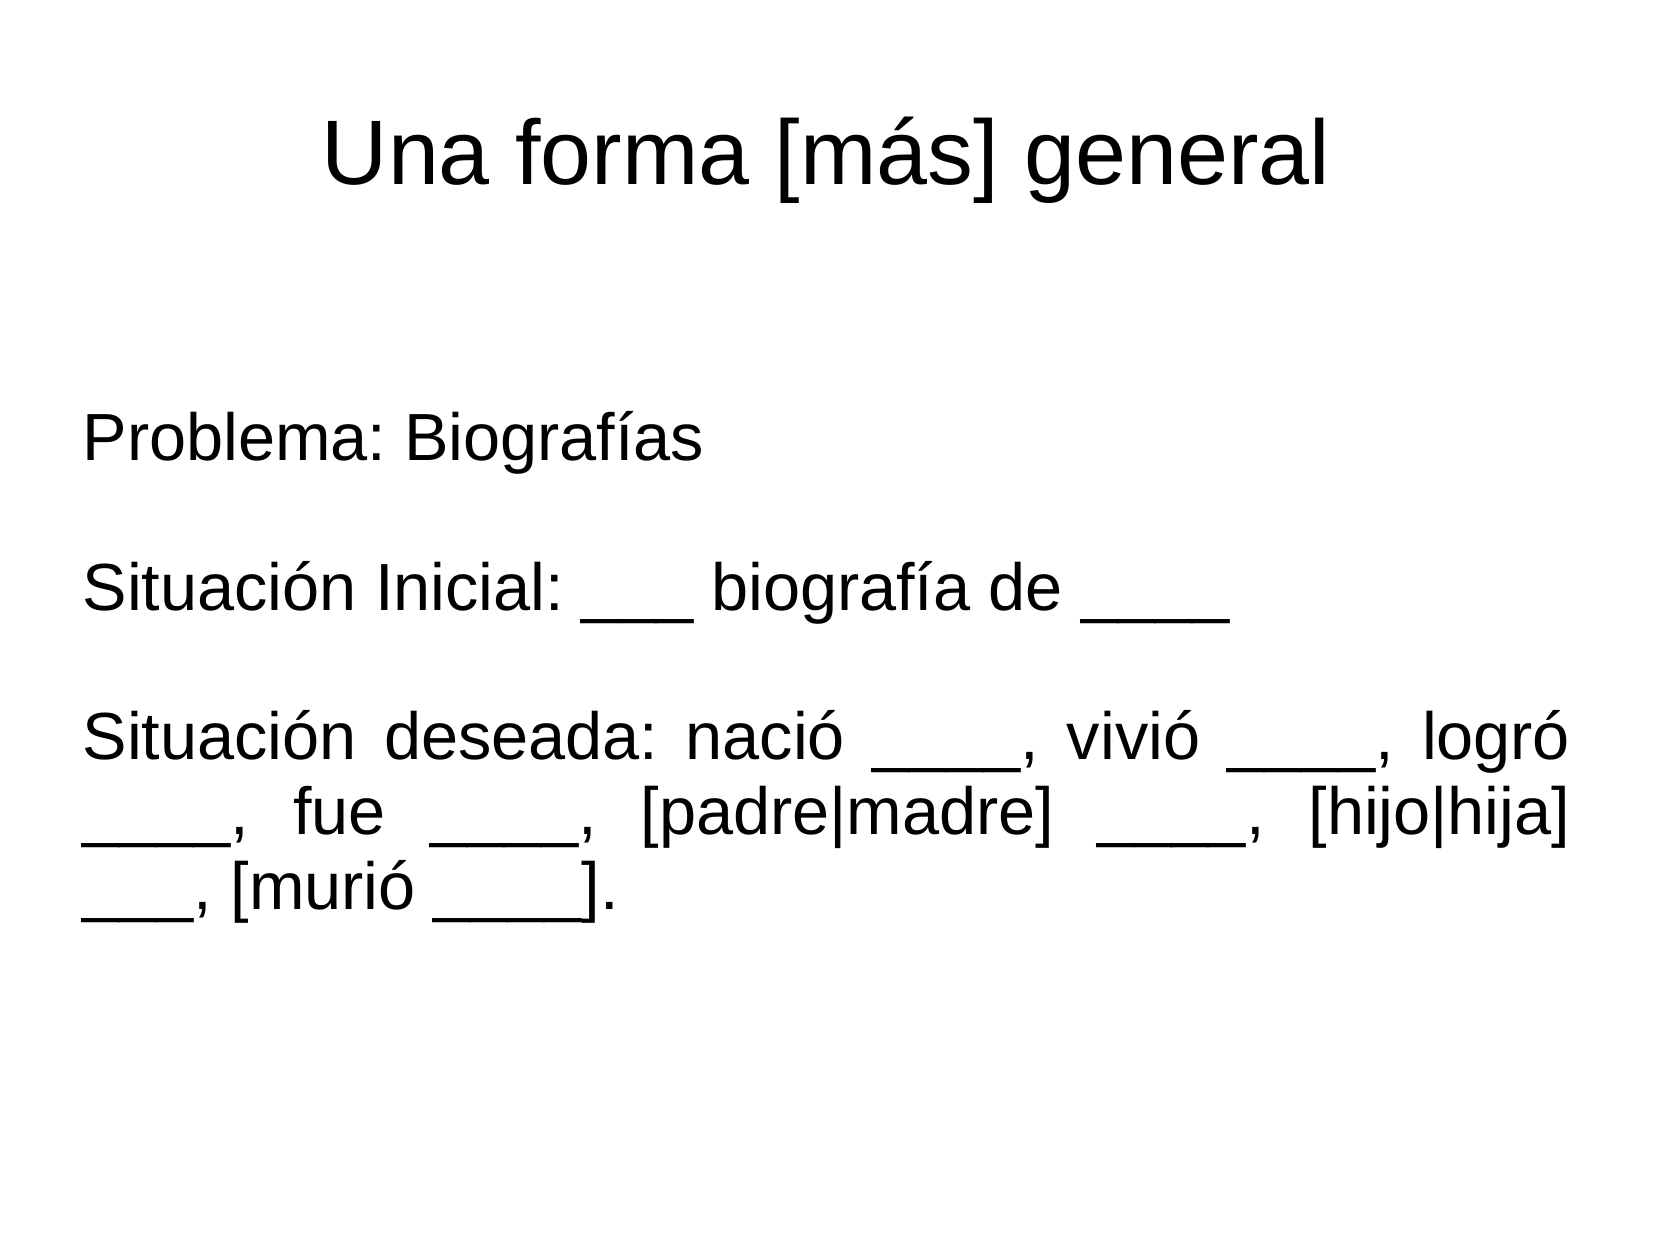

# Una forma [más] general
Problema: Biografías
Situación Inicial: ___ biografía de ____
Situación deseada: nació ____, vivió ____, logró ____, fue ____, [padre|madre] ____, [hijo|hija] ___, [murió ____].